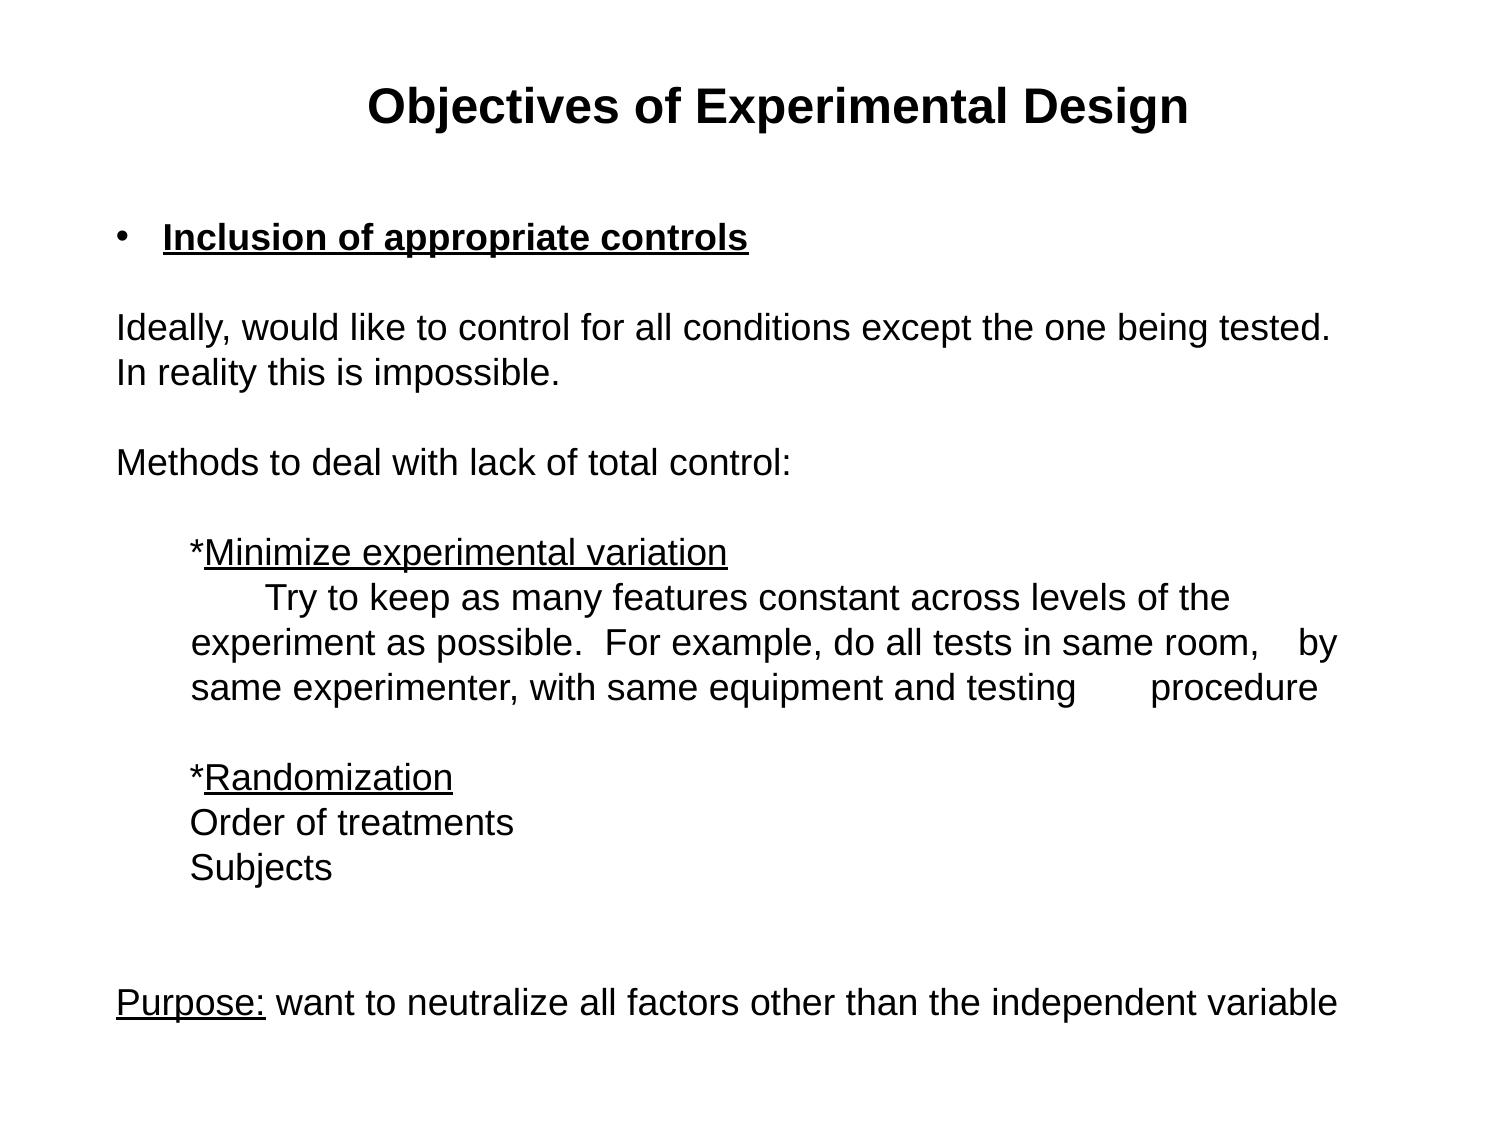

Objectives of Experimental Design
Inclusion of appropriate controls
Ideally, would like to control for all conditions except the one being tested. In reality this is impossible.
Methods to deal with lack of total control:
	*Minimize experimental variation
	Try to keep as many features constant across levels of the 	experiment as possible. For example, do all tests in same room, 	by same experimenter, with same equipment and testing 	procedure
	*Randomization
	Order of treatments
	Subjects
Purpose: want to neutralize all factors other than the independent variable